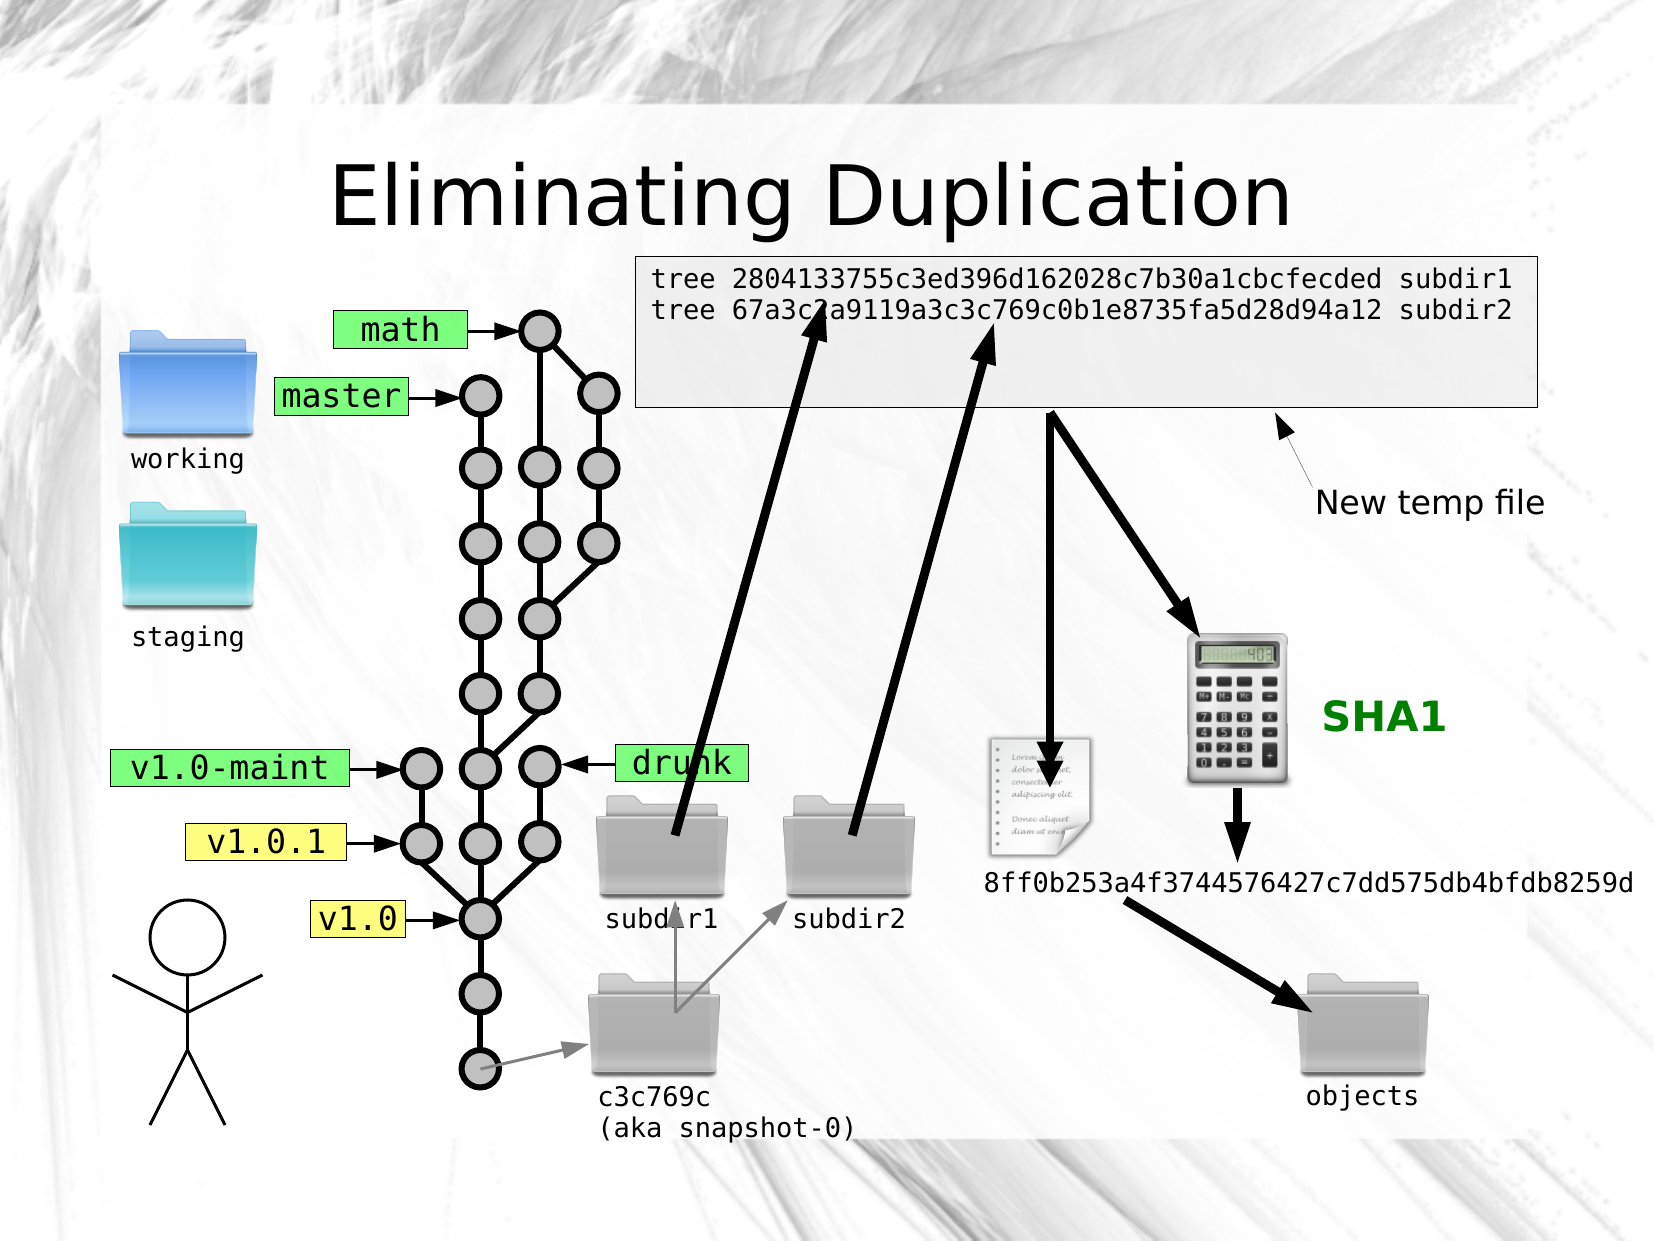

# Eliminating Duplication
tree 2804133755c3ed396d162028c7b30a1cbcfecded subdir1
tree 67a3c2a9119a3c3c769c0b1e8735fa5d28d94a12 subdir2
math
working
master
New temp file
staging
SHA1
drunk
v1.0-maint
subdir1
subdir2
c3c769c
(aka snapshot-0)
v1.0.1
8ff0b253a4f3744576427c7dd575db4bfdb8259d
v1.0
objects